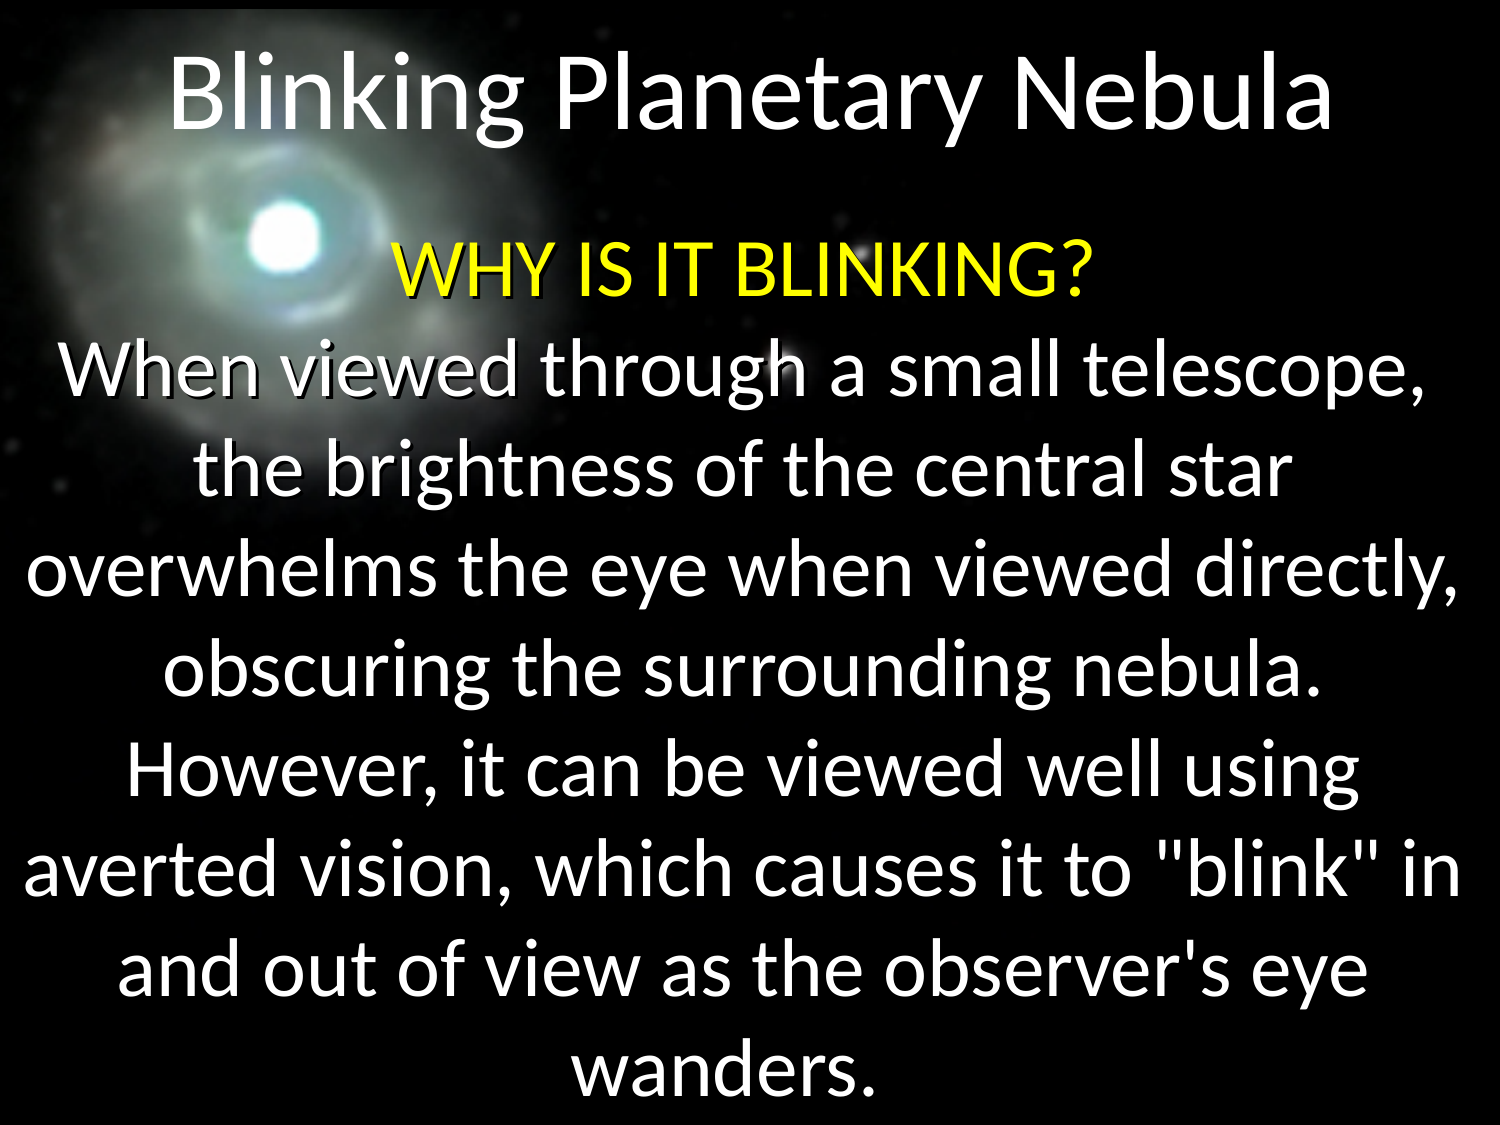

Blinking Planetary Nebula
WHY IS IT BLINKING?
When viewed through a small telescope, the brightness of the central star overwhelms the eye when viewed directly, obscuring the surrounding nebula. However, it can be viewed well using averted vision, which causes it to "blink" in and out of view as the observer's eye wanders.